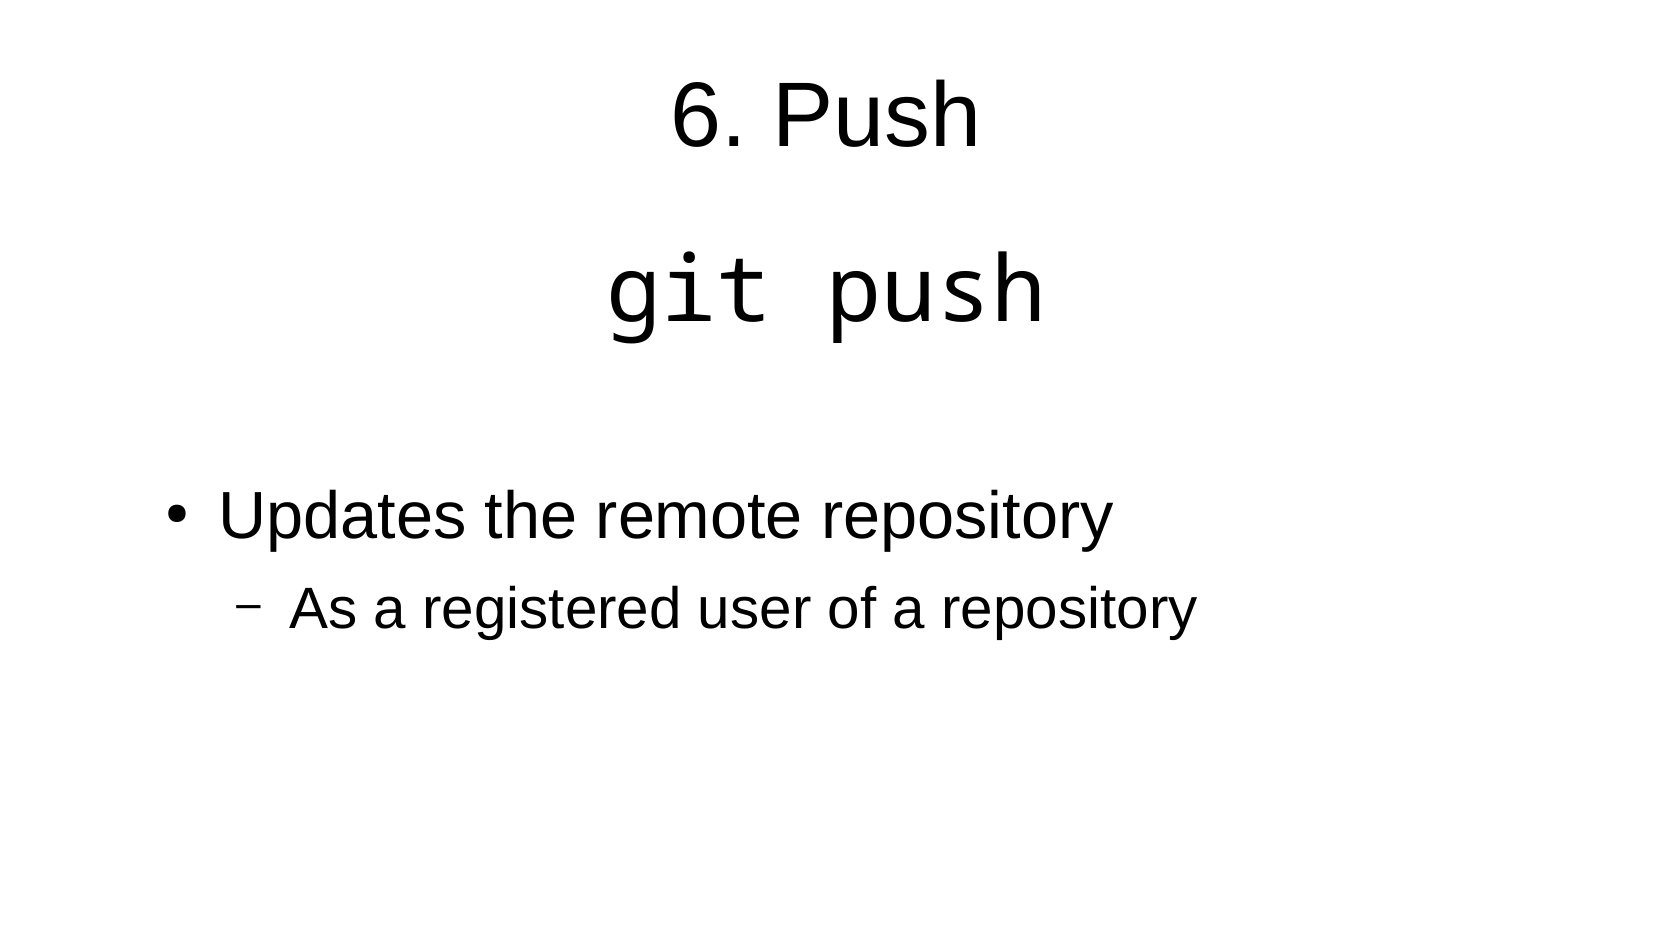

# 6. Push
git push
Updates the remote repository
As a registered user of a repository